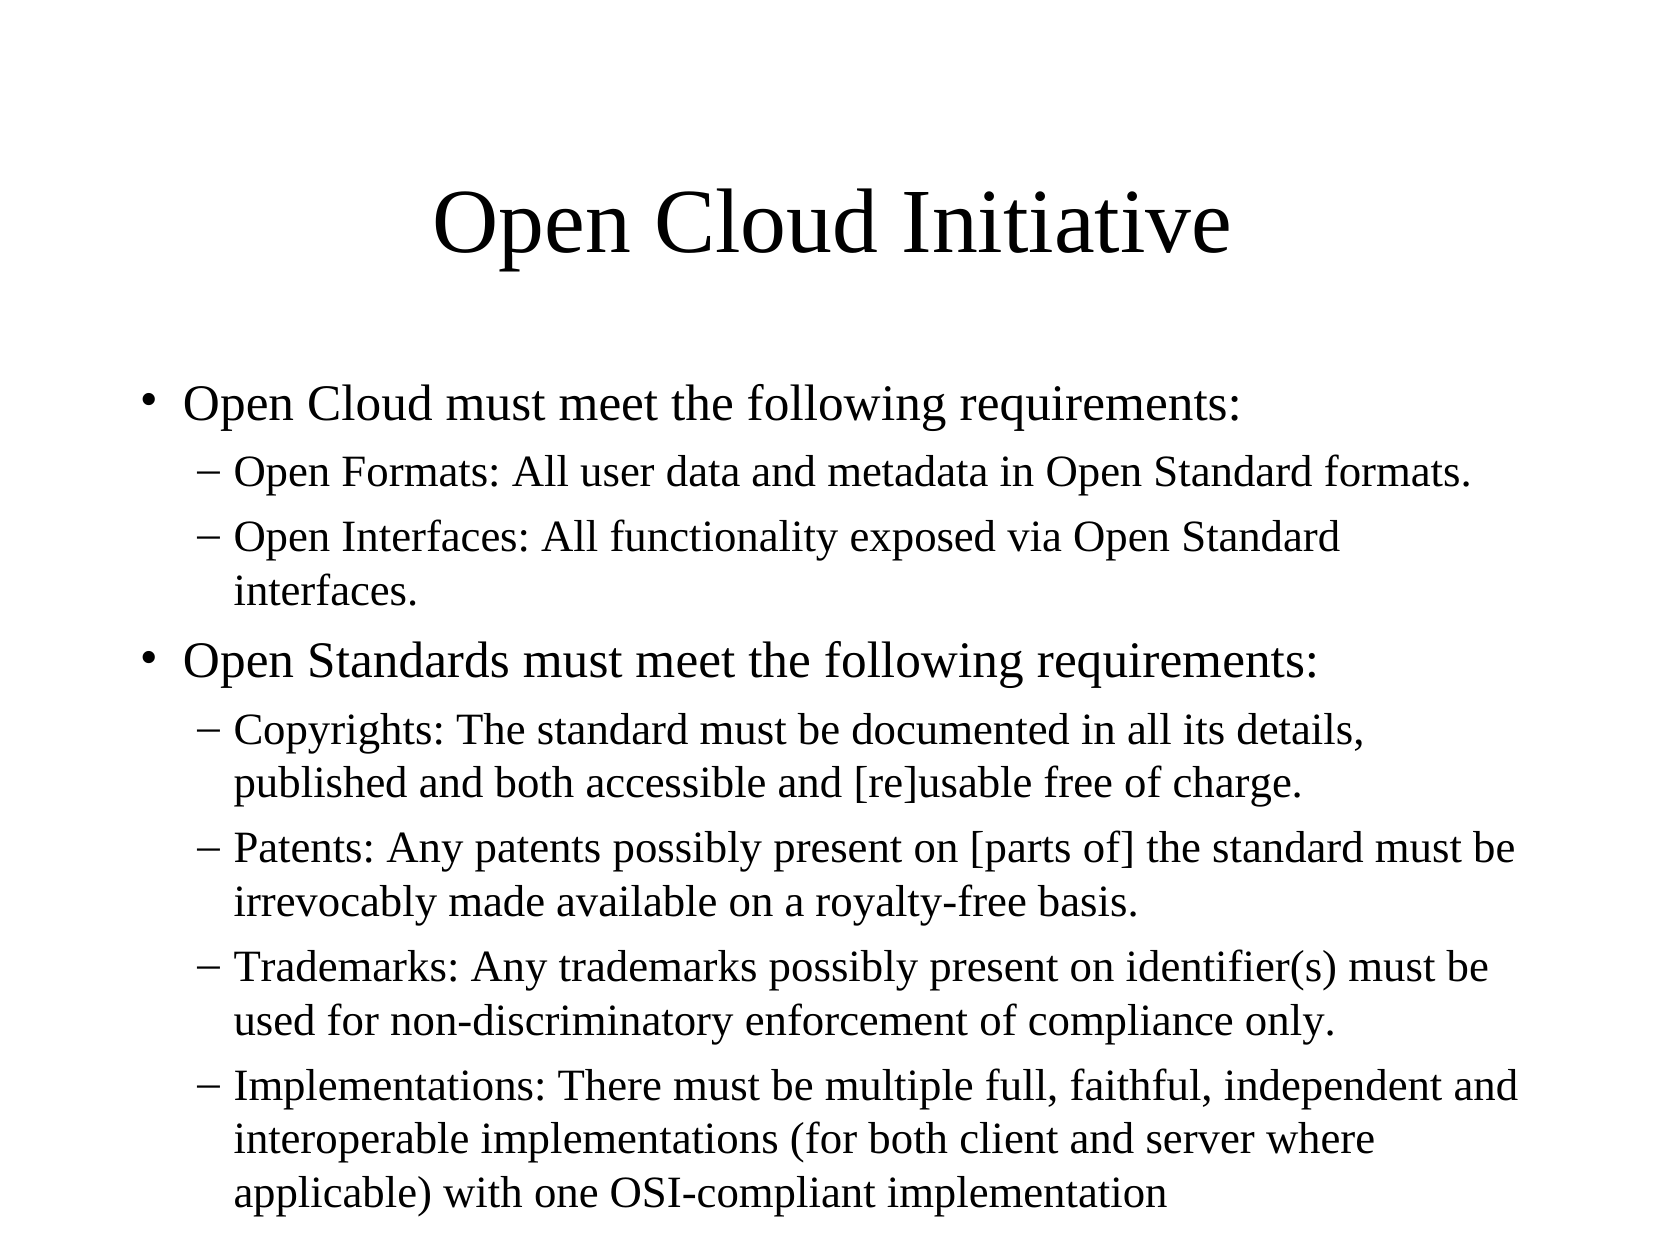

# Open Cloud Initiative
Open Cloud must meet the following requirements:
Open Formats: All user data and metadata in Open Standard formats.
Open Interfaces: All functionality exposed via Open Standard interfaces.
Open Standards must meet the following requirements:
Copyrights: The standard must be documented in all its details, published and both accessible and [re]usable free of charge.
Patents: Any patents possibly present on [parts of] the standard must be irrevocably made available on a royalty-free basis.
Trademarks: Any trademarks possibly present on identifier(s) must be used for non-discriminatory enforcement of compliance only.
Implementations: There must be multiple full, faithful, independent and interoperable implementations (for both client and server where applicable) with one OSI-compliant implementation